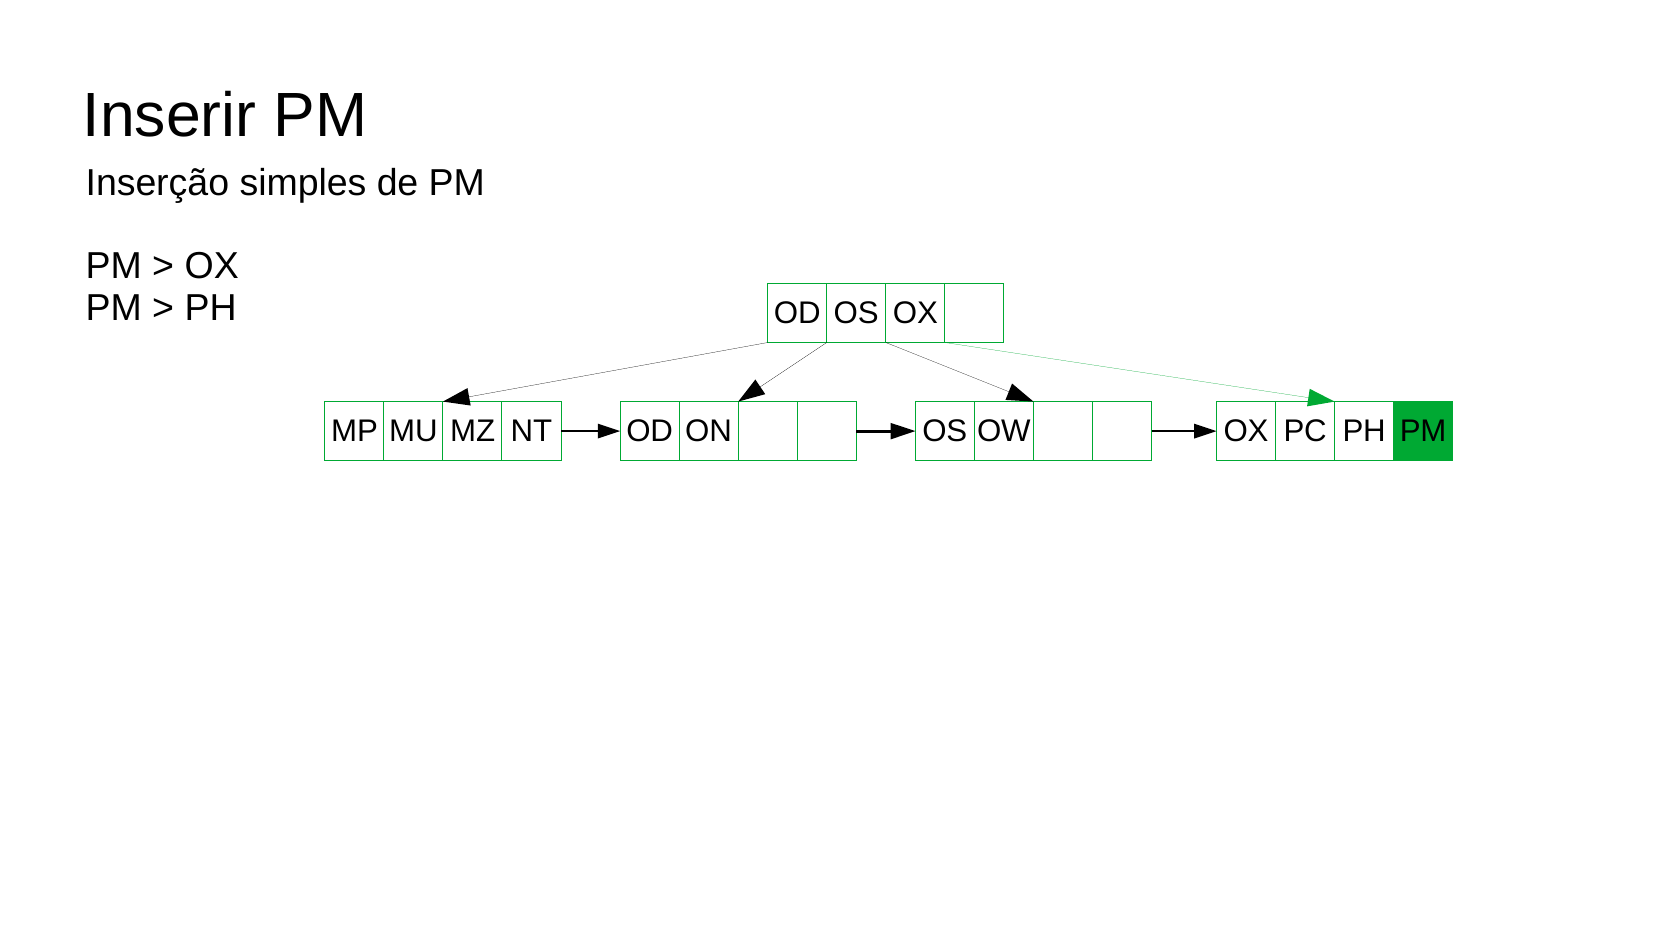

# Inserir PM
Inserção simples de PM
PM > OX
PM > PH
OD
OS
OX
MP
MU
MZ
NT
OD
ON
OS
OW
OX
PC
PH
PM